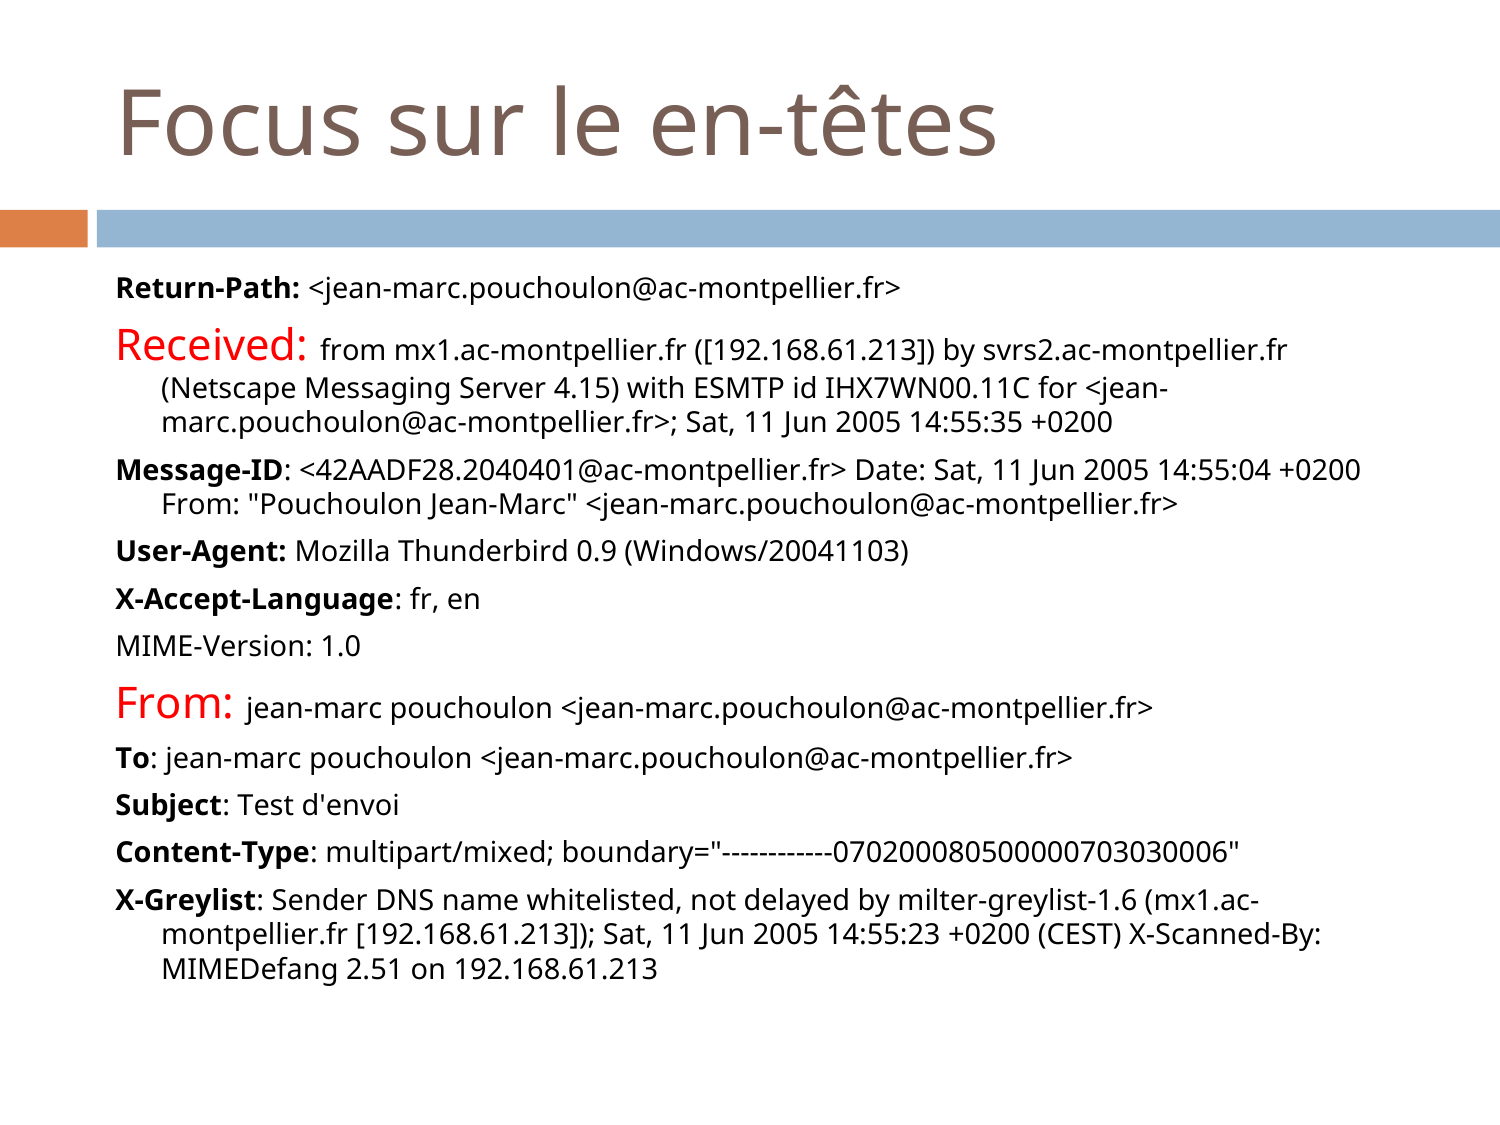

# Focus sur le en-têtes
Return-Path: <jean-marc.pouchoulon@ac-montpellier.fr>
Received: from mx1.ac-montpellier.fr ([192.168.61.213]) by svrs2.ac-montpellier.fr (Netscape Messaging Server 4.15) with ESMTP id IHX7WN00.11C for <jean-marc.pouchoulon@ac-montpellier.fr>; Sat, 11 Jun 2005 14:55:35 +0200
Message-ID: <42AADF28.2040401@ac-montpellier.fr> Date: Sat, 11 Jun 2005 14:55:04 +0200 From: "Pouchoulon Jean-Marc" <jean-marc.pouchoulon@ac-montpellier.fr>
User-Agent: Mozilla Thunderbird 0.9 (Windows/20041103)
X-Accept-Language: fr, en
MIME-Version: 1.0
From: jean-marc pouchoulon <jean-marc.pouchoulon@ac-montpellier.fr>
To: jean-marc pouchoulon <jean-marc.pouchoulon@ac-montpellier.fr>
Subject: Test d'envoi
Content-Type: multipart/mixed; boundary="------------070200080500000703030006"
X-Greylist: Sender DNS name whitelisted, not delayed by milter-greylist-1.6 (mx1.ac-montpellier.fr [192.168.61.213]); Sat, 11 Jun 2005 14:55:23 +0200 (CEST) X-Scanned-By: MIMEDefang 2.51 on 192.168.61.213